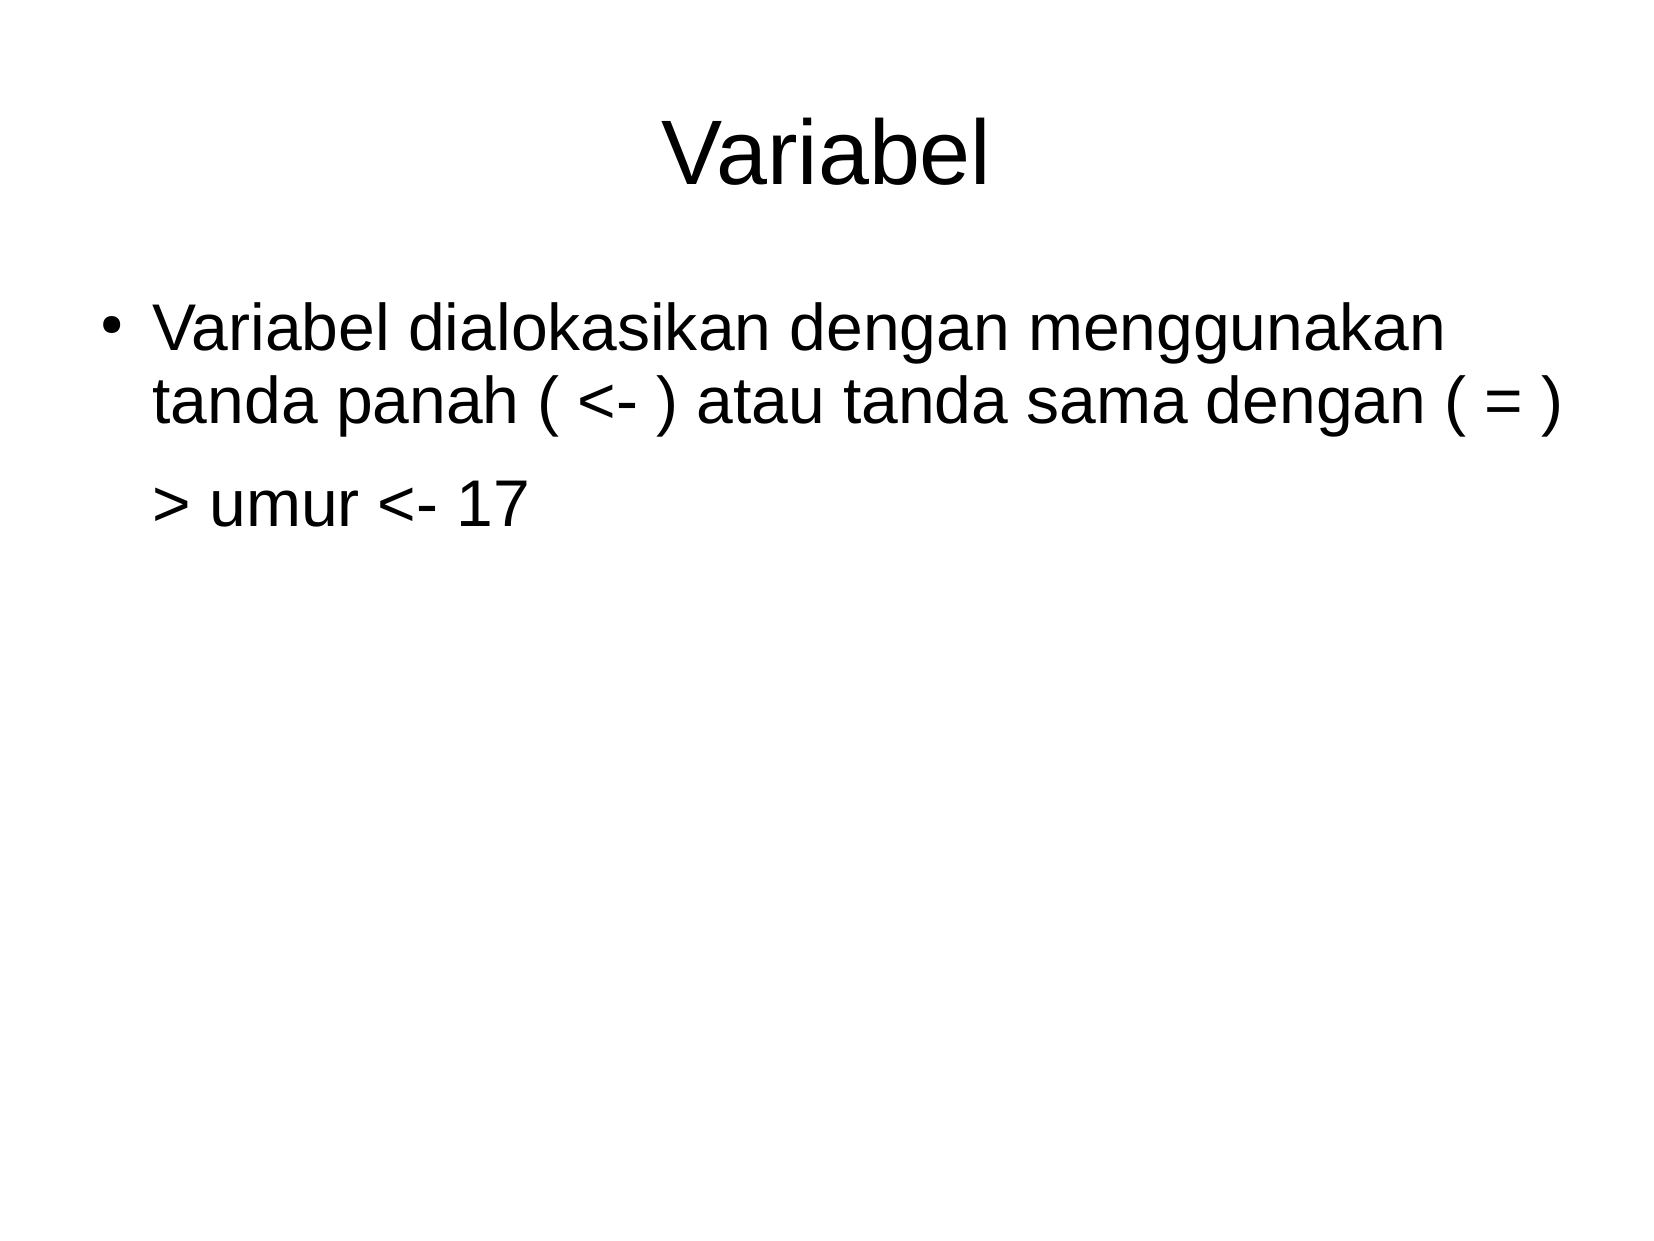

# Variabel
Variabel dialokasikan dengan menggunakan tanda panah ( <- ) atau tanda sama dengan ( = )
> umur <- 17